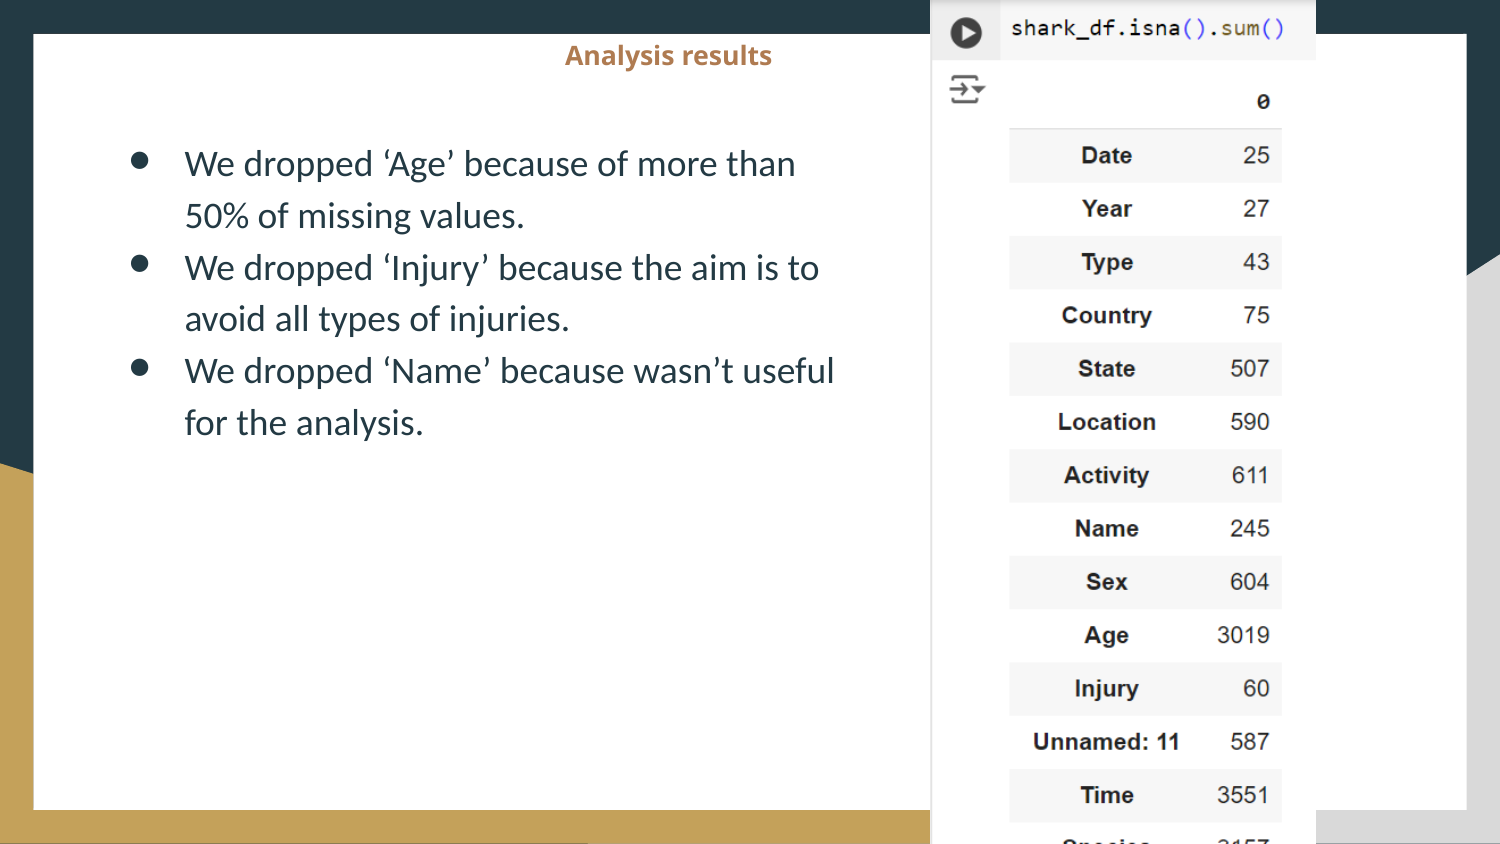

# Analysis results
We dropped ‘Age’ because of more than 50% of missing values.
We dropped ‘Injury’ because the aim is to avoid all types of injuries.
We dropped ‘Name’ because wasn’t useful for the analysis.